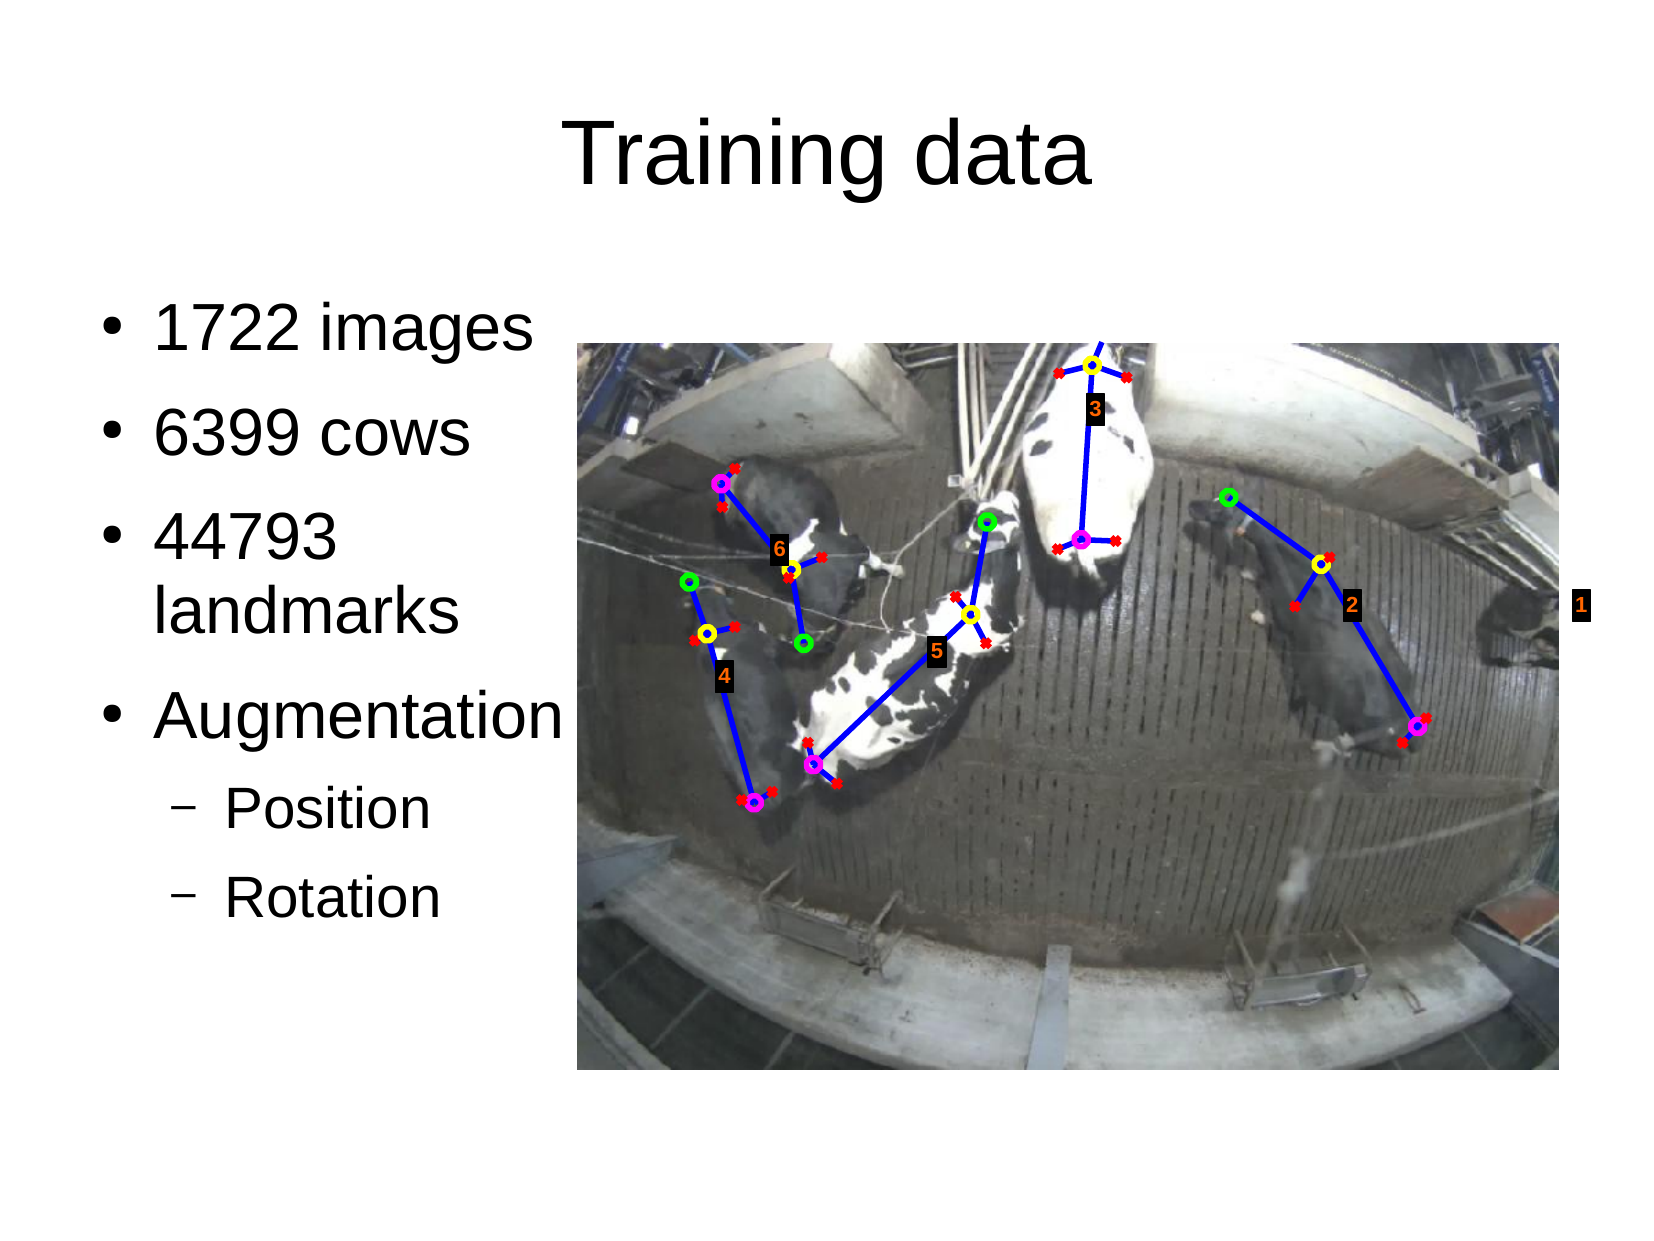

# Training data
1722 images
6399 cows
44793 landmarks
Augmentation
Position
Rotation